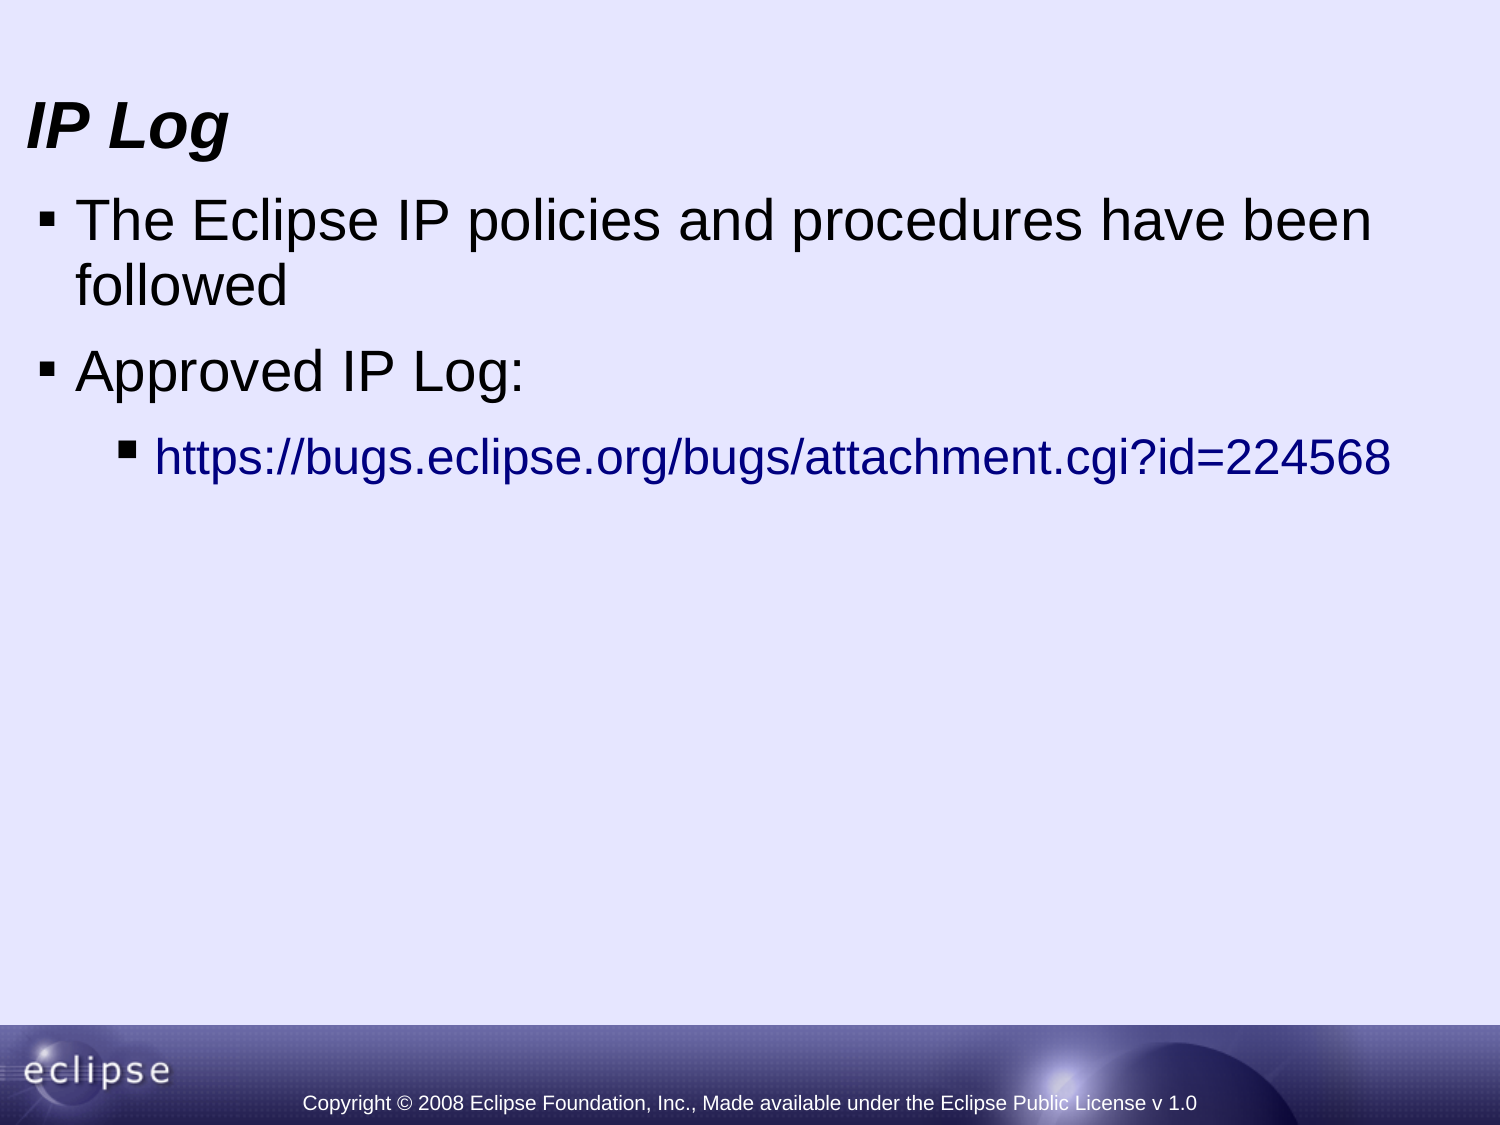

# IP Log
The Eclipse IP policies and procedures have been followed
Approved IP Log:
https://bugs.eclipse.org/bugs/attachment.cgi?id=224568